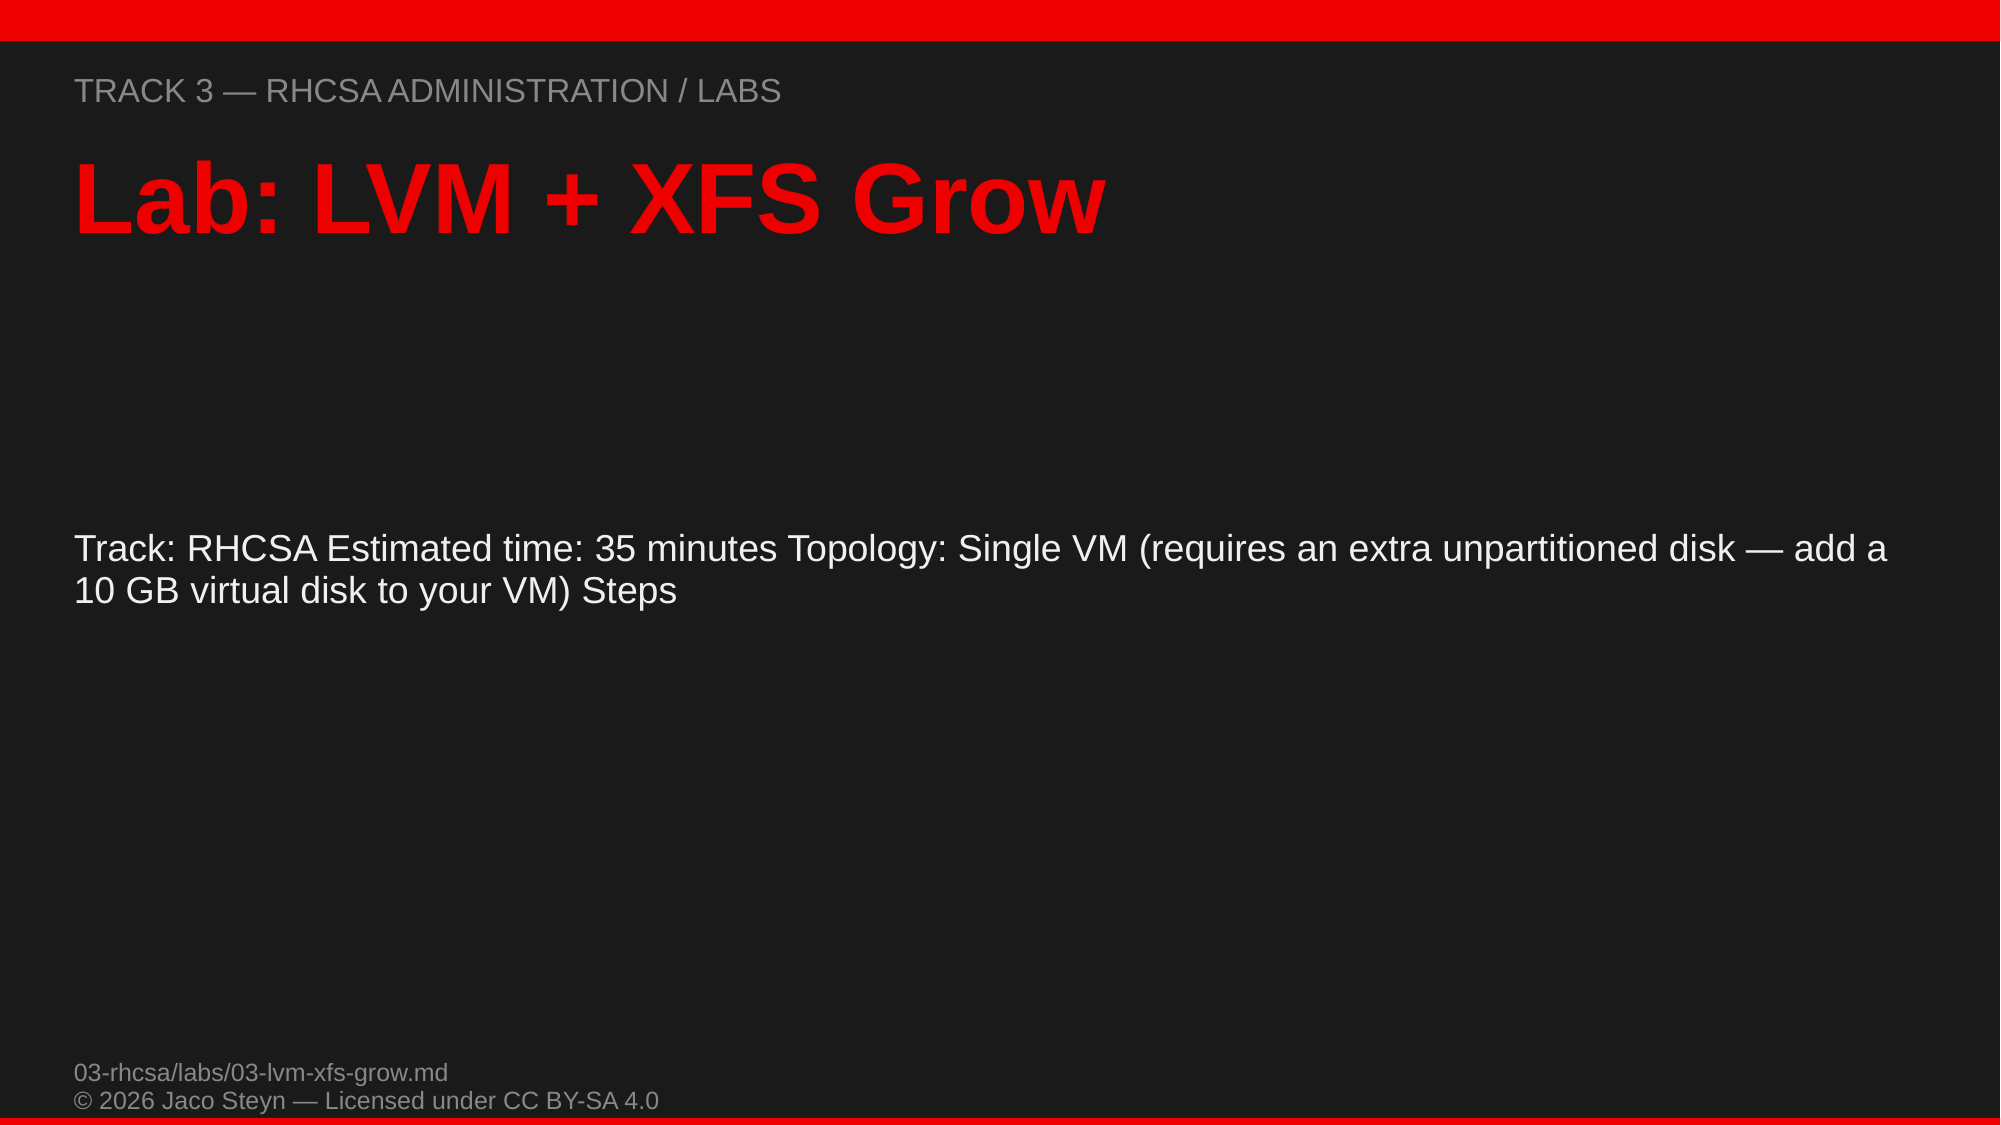

TRACK 3 — RHCSA ADMINISTRATION / LABS
Lab: LVM + XFS Grow
Track: RHCSA Estimated time: 35 minutes Topology: Single VM (requires an extra unpartitioned disk — add a 10 GB virtual disk to your VM) Steps
03-rhcsa/labs/03-lvm-xfs-grow.md
© 2026 Jaco Steyn — Licensed under CC BY-SA 4.0